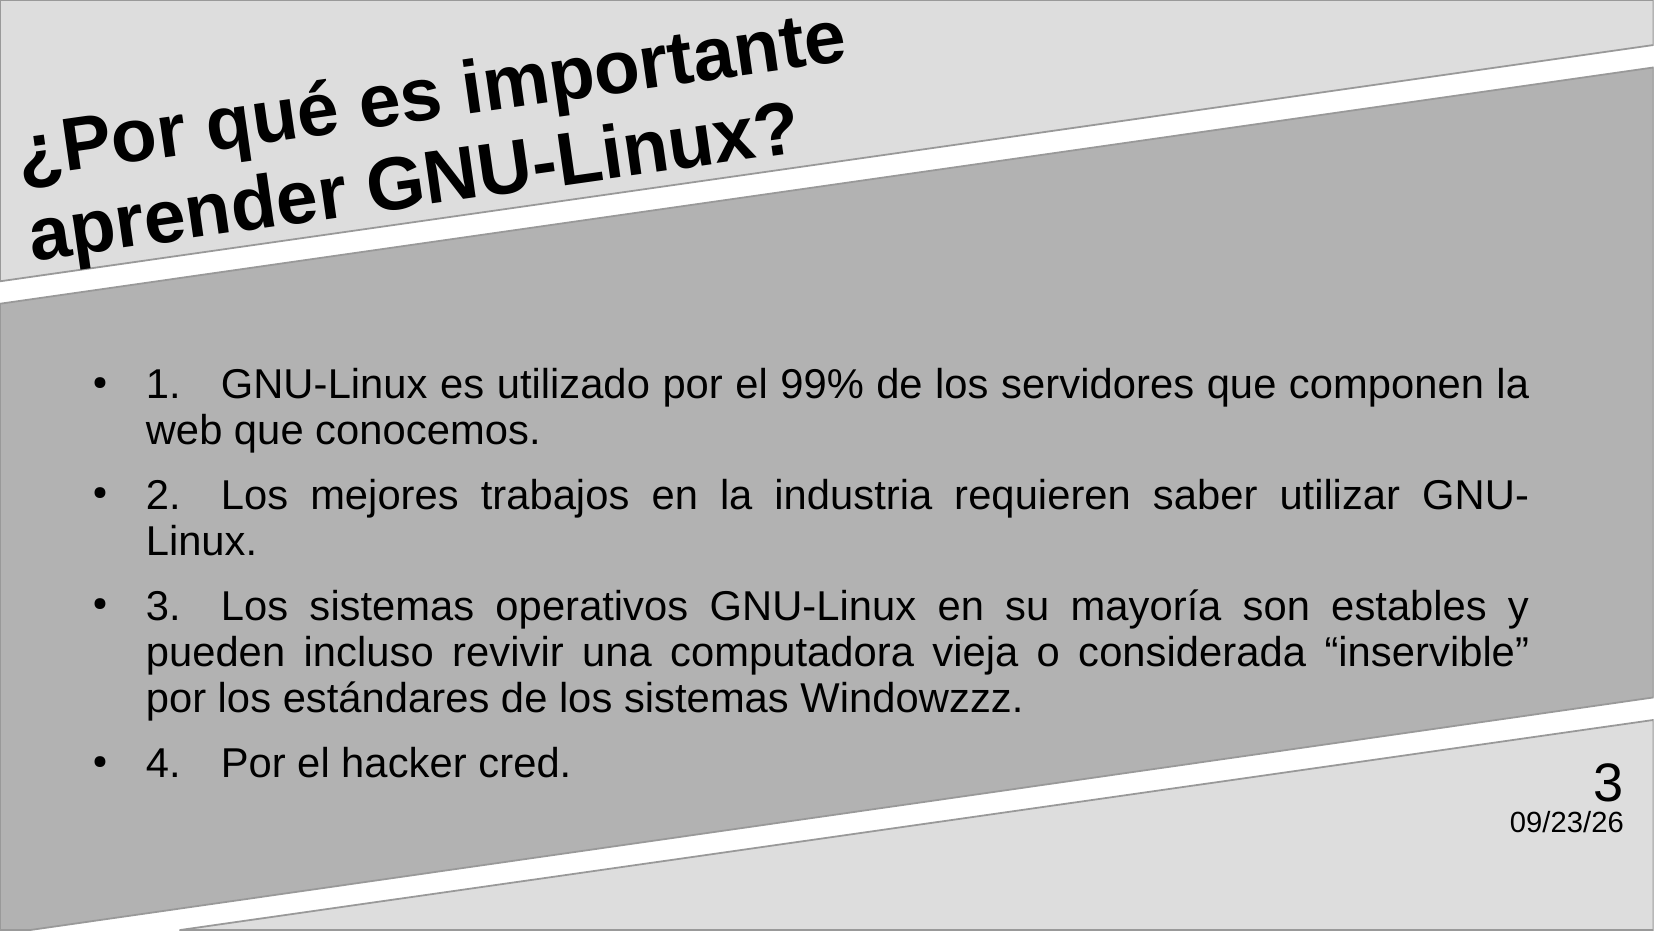

# ¿Por qué es importante aprender GNU-Linux?
1.	GNU-Linux es utilizado por el 99% de los servidores que componen la web que conocemos.
2.	Los mejores trabajos en la industria requieren saber utilizar GNU-Linux.
3.	Los sistemas operativos GNU-Linux en su mayoría son estables y pueden incluso revivir una computadora vieja o considerada “inservible” por los estándares de los sistemas Windowzzz.
4.	Por el hacker cred.
3